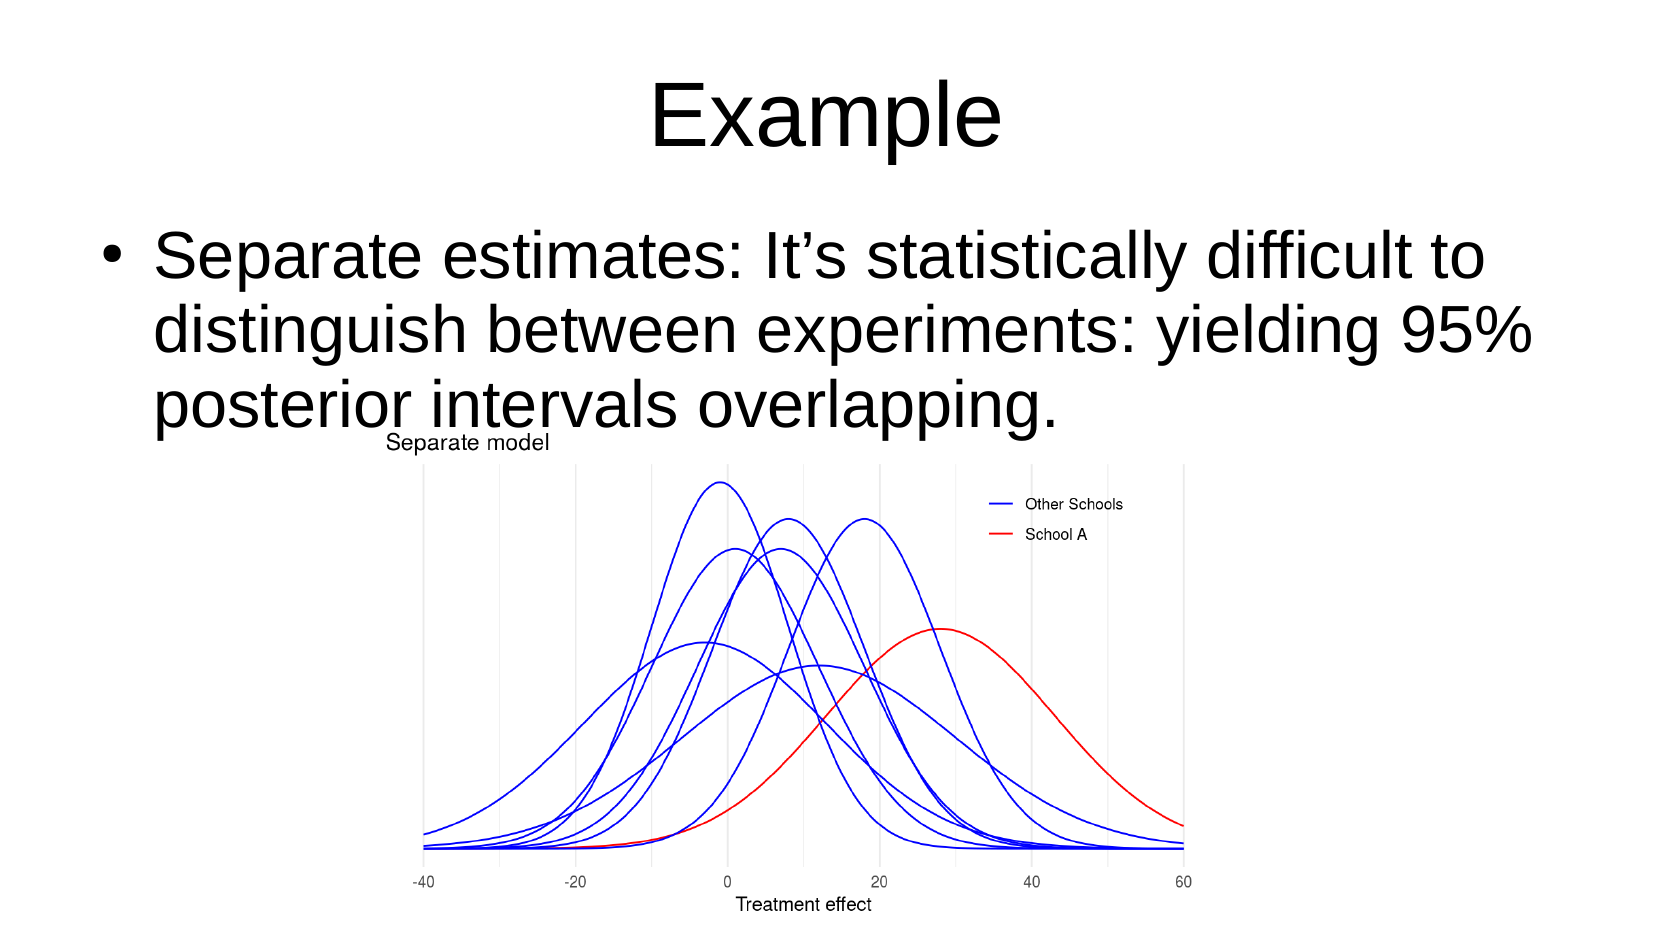

# Example
Separate estimates: It’s statistically difficult to distinguish between experiments: yielding 95% posterior intervals overlapping.